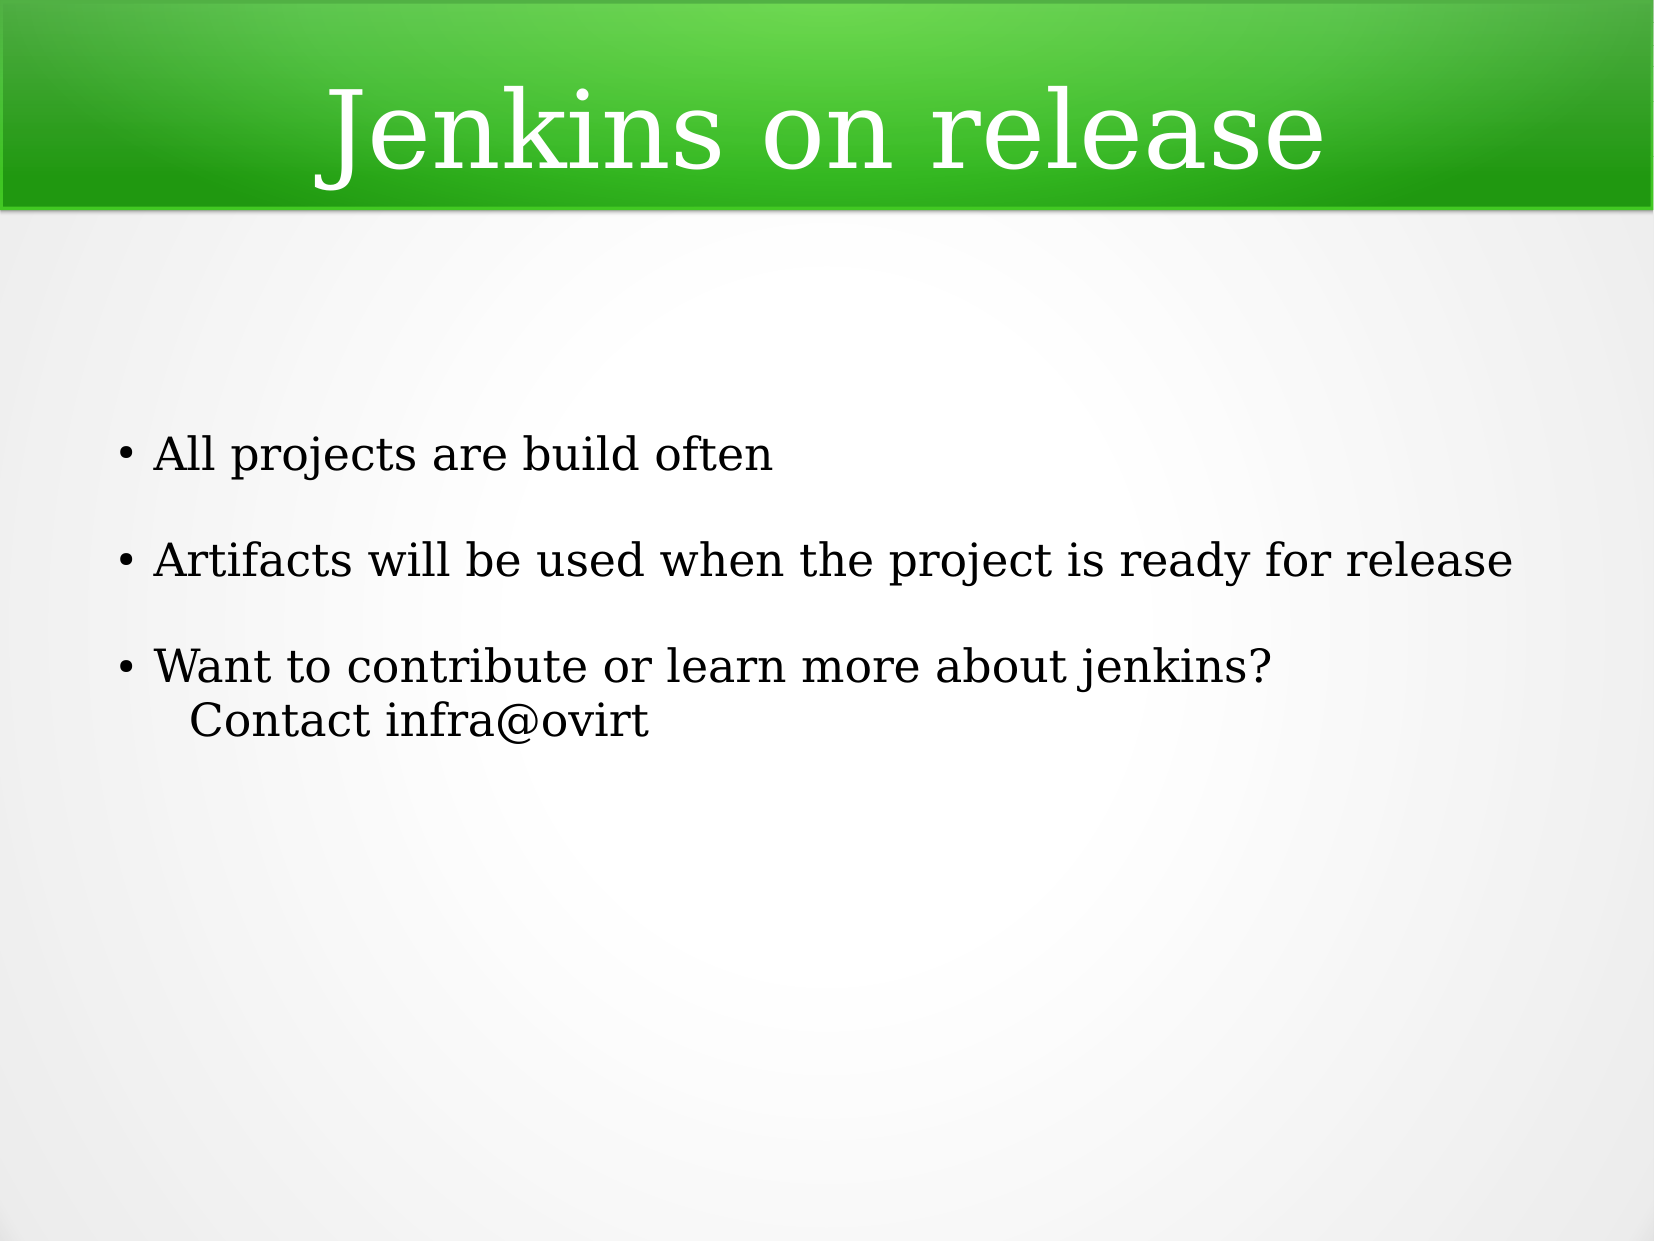

# Jenkins on release
All projects are build often
Artifacts will be used when the project is ready for release
Want to contribute or learn more about jenkins?
Contact infra@ovirt